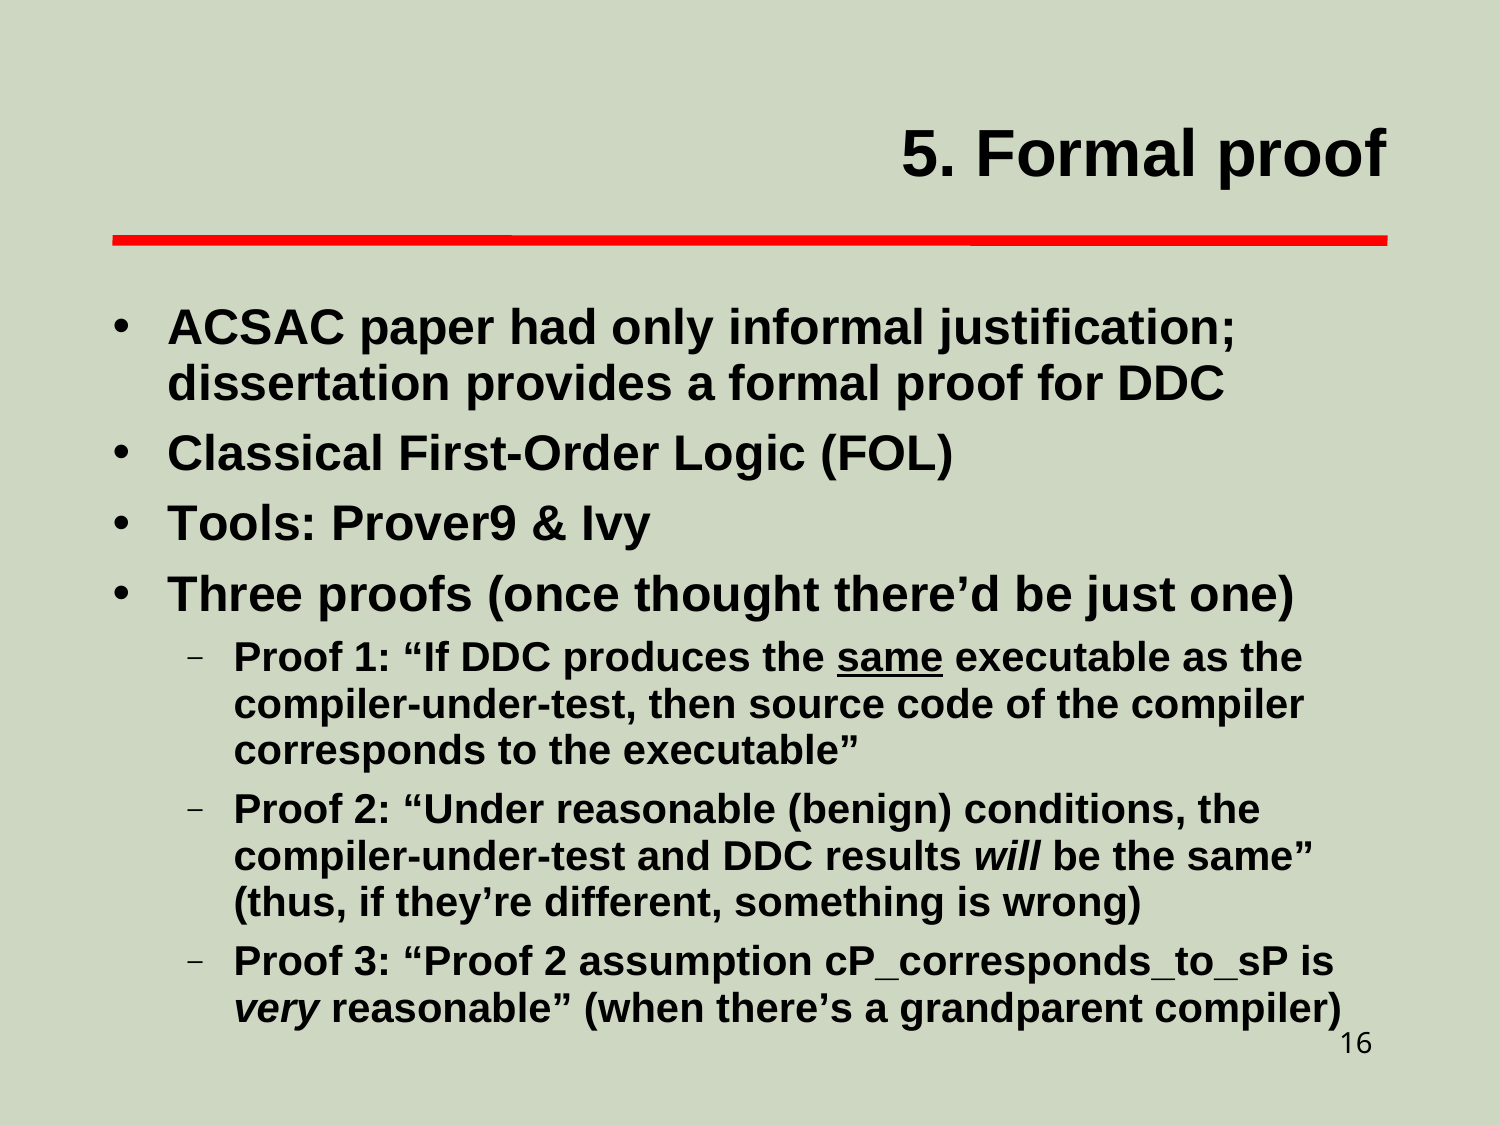

# 5. Formal proof
ACSAC paper had only informal justification; dissertation provides a formal proof for DDC
Classical First-Order Logic (FOL)
Tools: Prover9 & Ivy
Three proofs (once thought there’d be just one)
Proof 1: “If DDC produces the same executable as the compiler-under-test, then source code of the compiler corresponds to the executable”
Proof 2: “Under reasonable (benign) conditions, the compiler-under-test and DDC results will be the same” (thus, if they’re different, something is wrong)
Proof 3: “Proof 2 assumption cP_corresponds_to_sP is very reasonable” (when there’s a grandparent compiler)